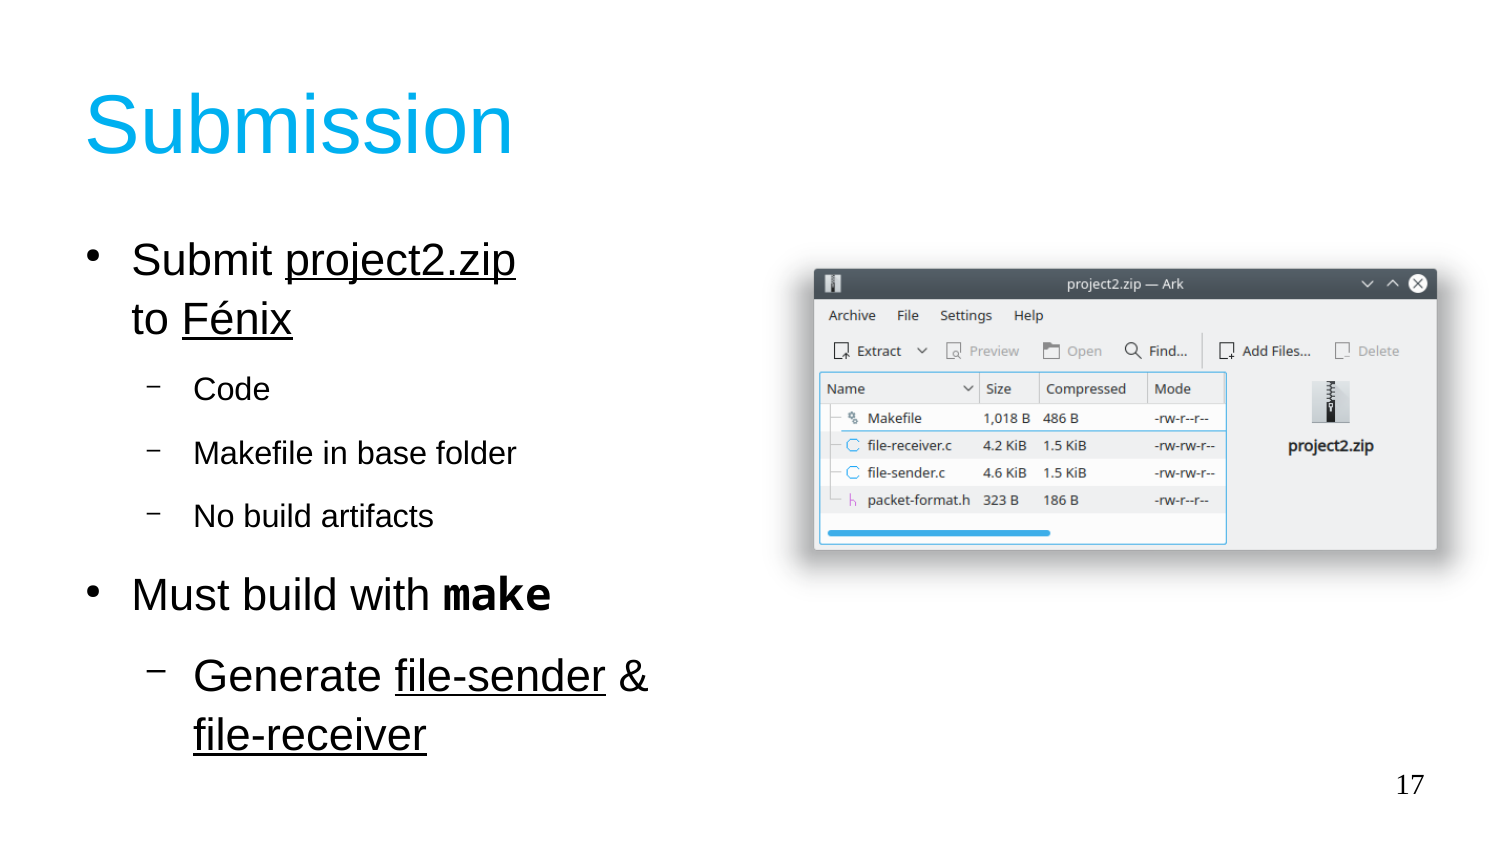

# Submission
Submit project2.zip
to Fénix
Code
Makefile in base folder
No build artifacts
Must build with make
Generate file-sender & file-receiver
17